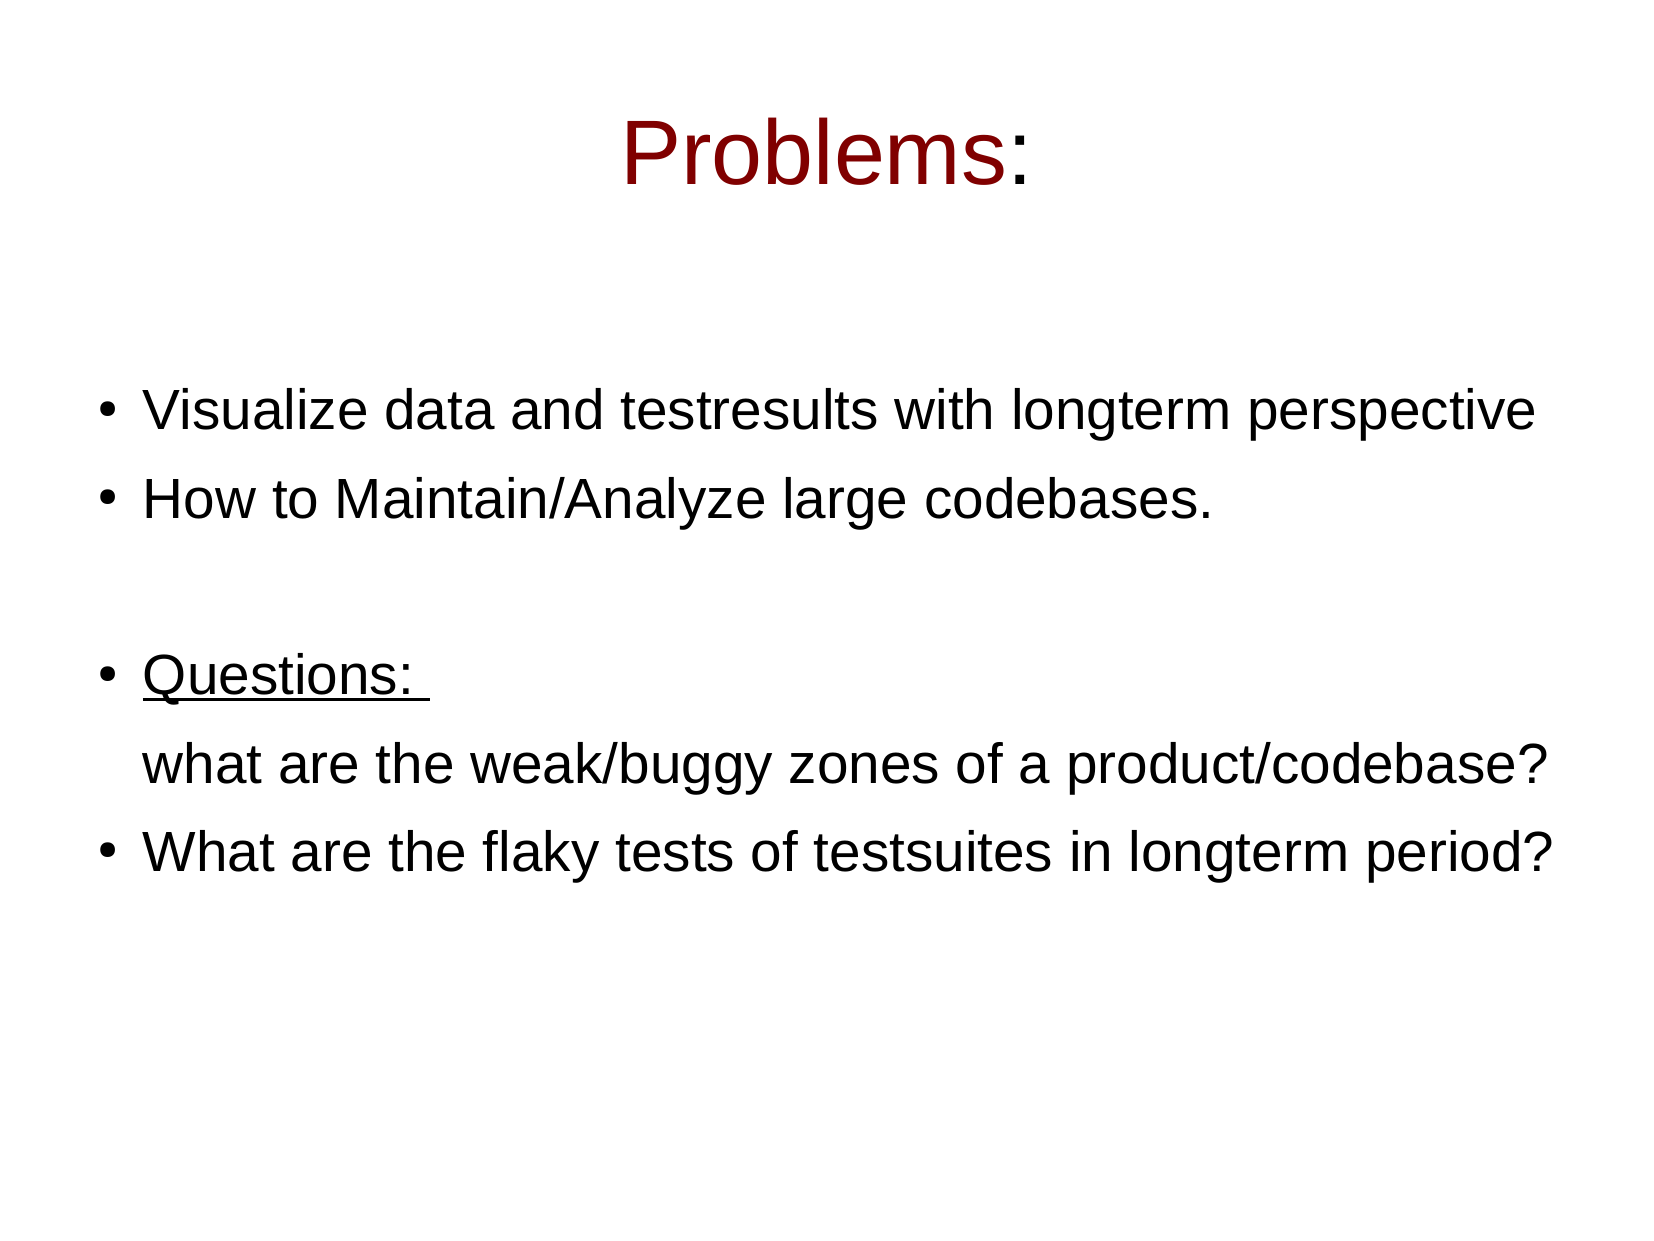

# Problems:
Visualize data and testresults with longterm perspective
How to Maintain/Analyze large codebases.
Questions:
what are the weak/buggy zones of a product/codebase?
What are the flaky tests of testsuites in longterm period?